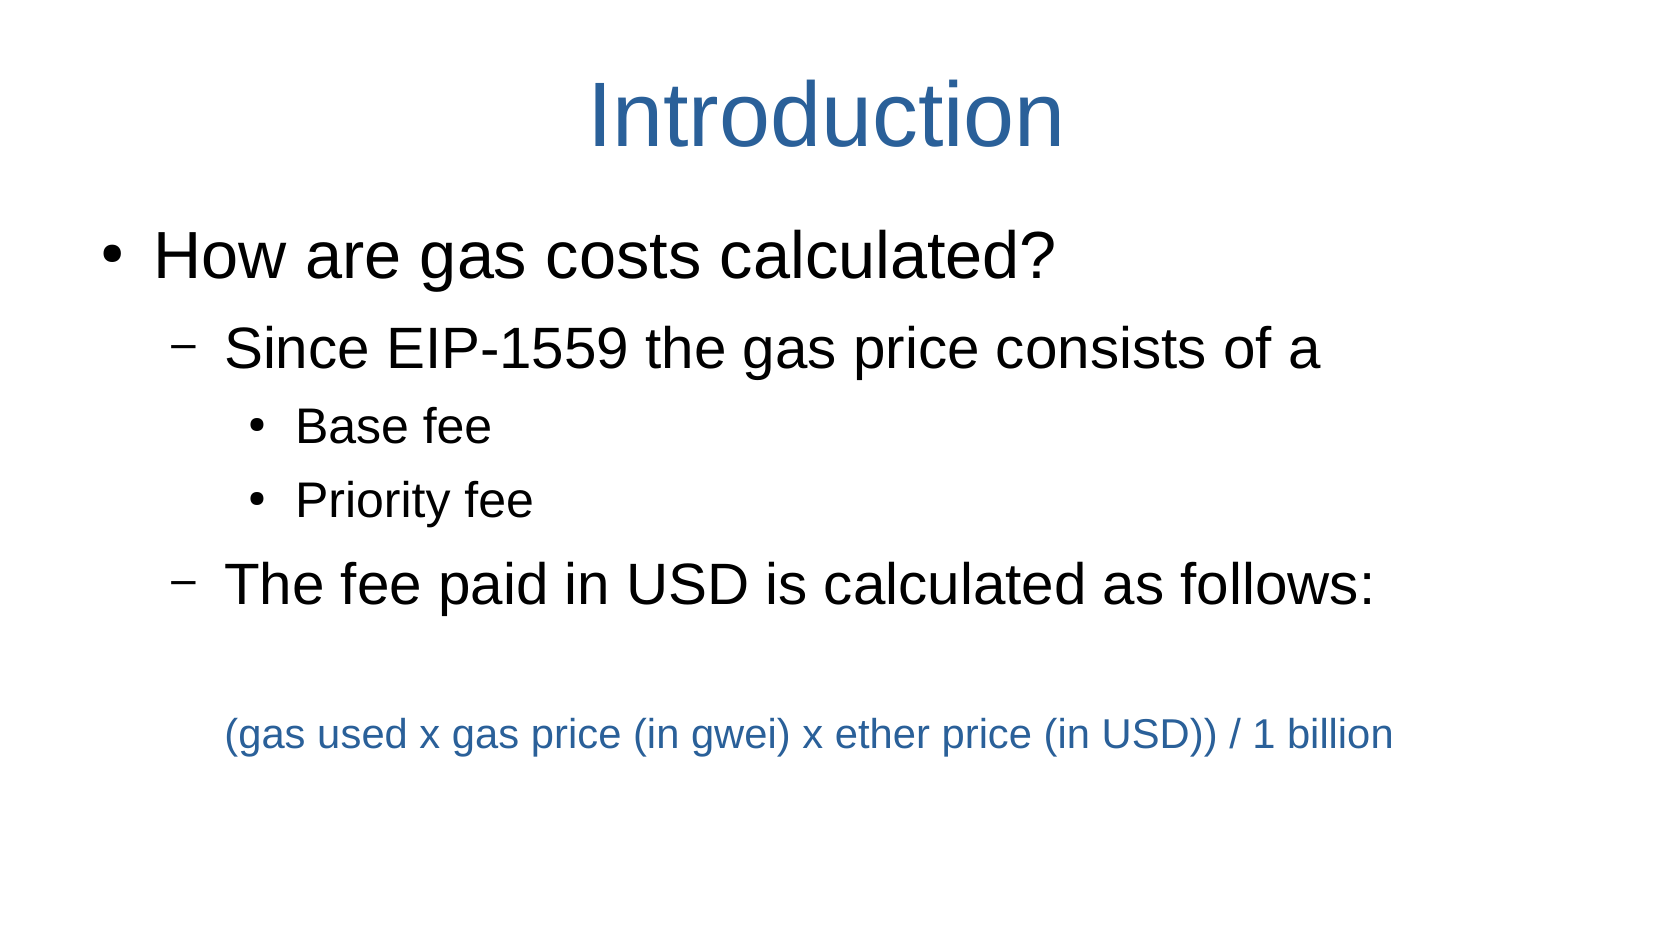

Introduction
# How are gas costs calculated?
Since EIP-1559 the gas price consists of a
Base fee
Priority fee
The fee paid in USD is calculated as follows:
(gas used x gas price (in gwei) x ether price (in USD)) / 1 billion